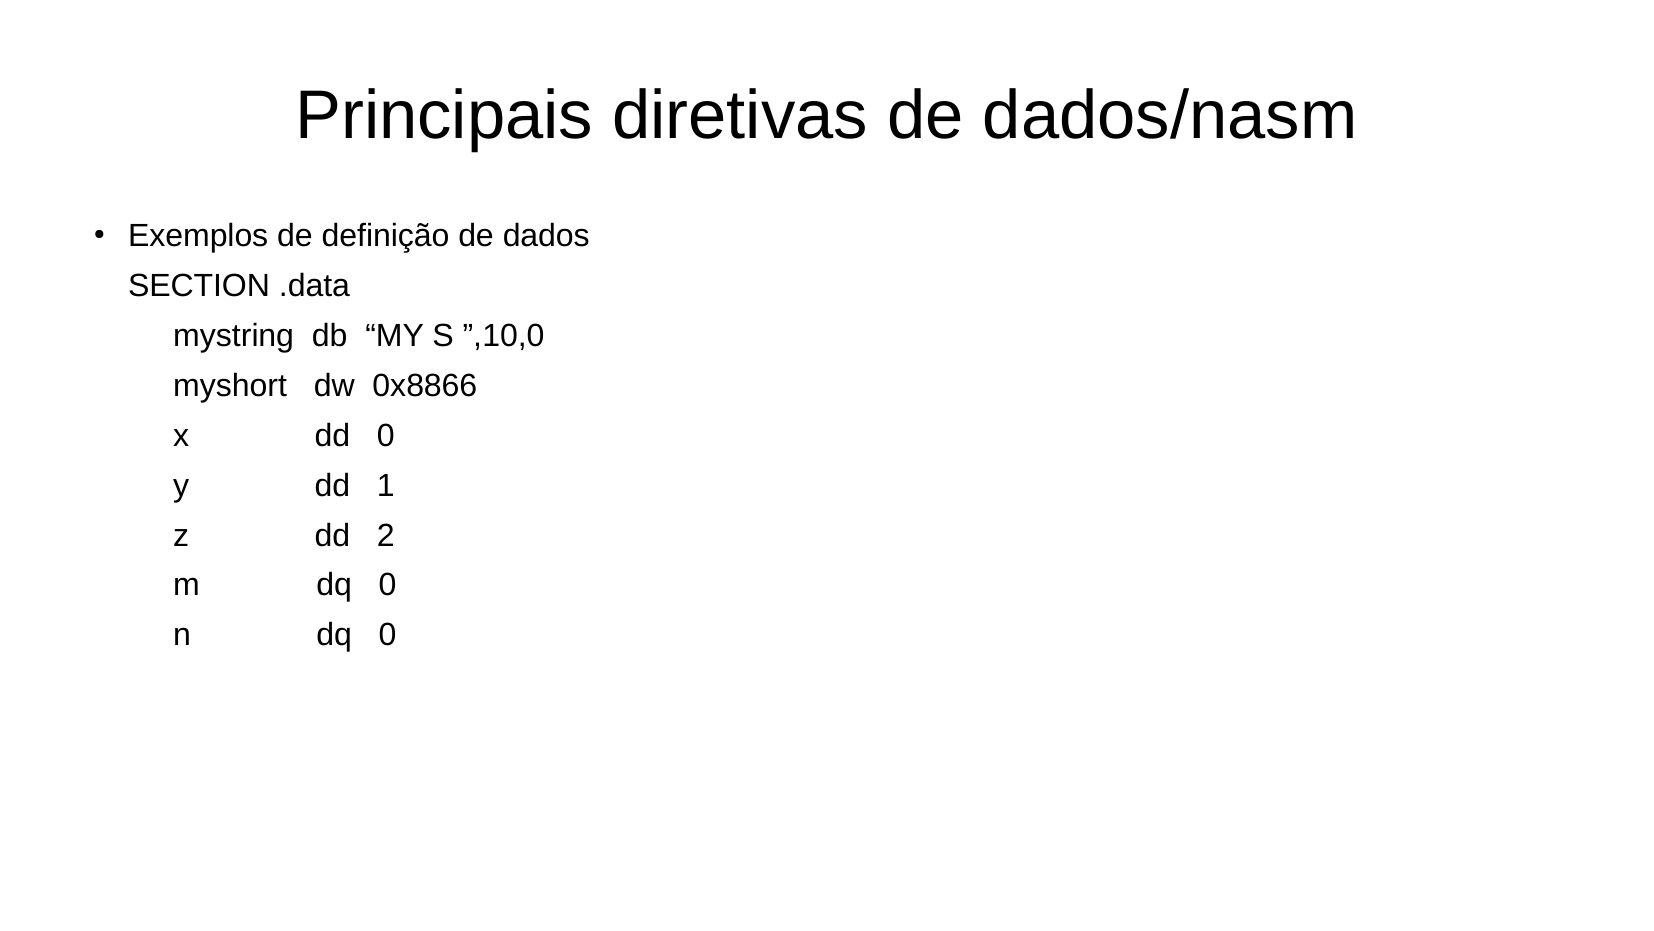

# Principais diretivas de dados/nasm
Exemplos de definição de dados
SECTION .data
 mystring db “MY S ”,10,0
 myshort dw 0x8866
 x dd 0
 y dd 1
 z dd 2
 m dq 0
 n dq 0